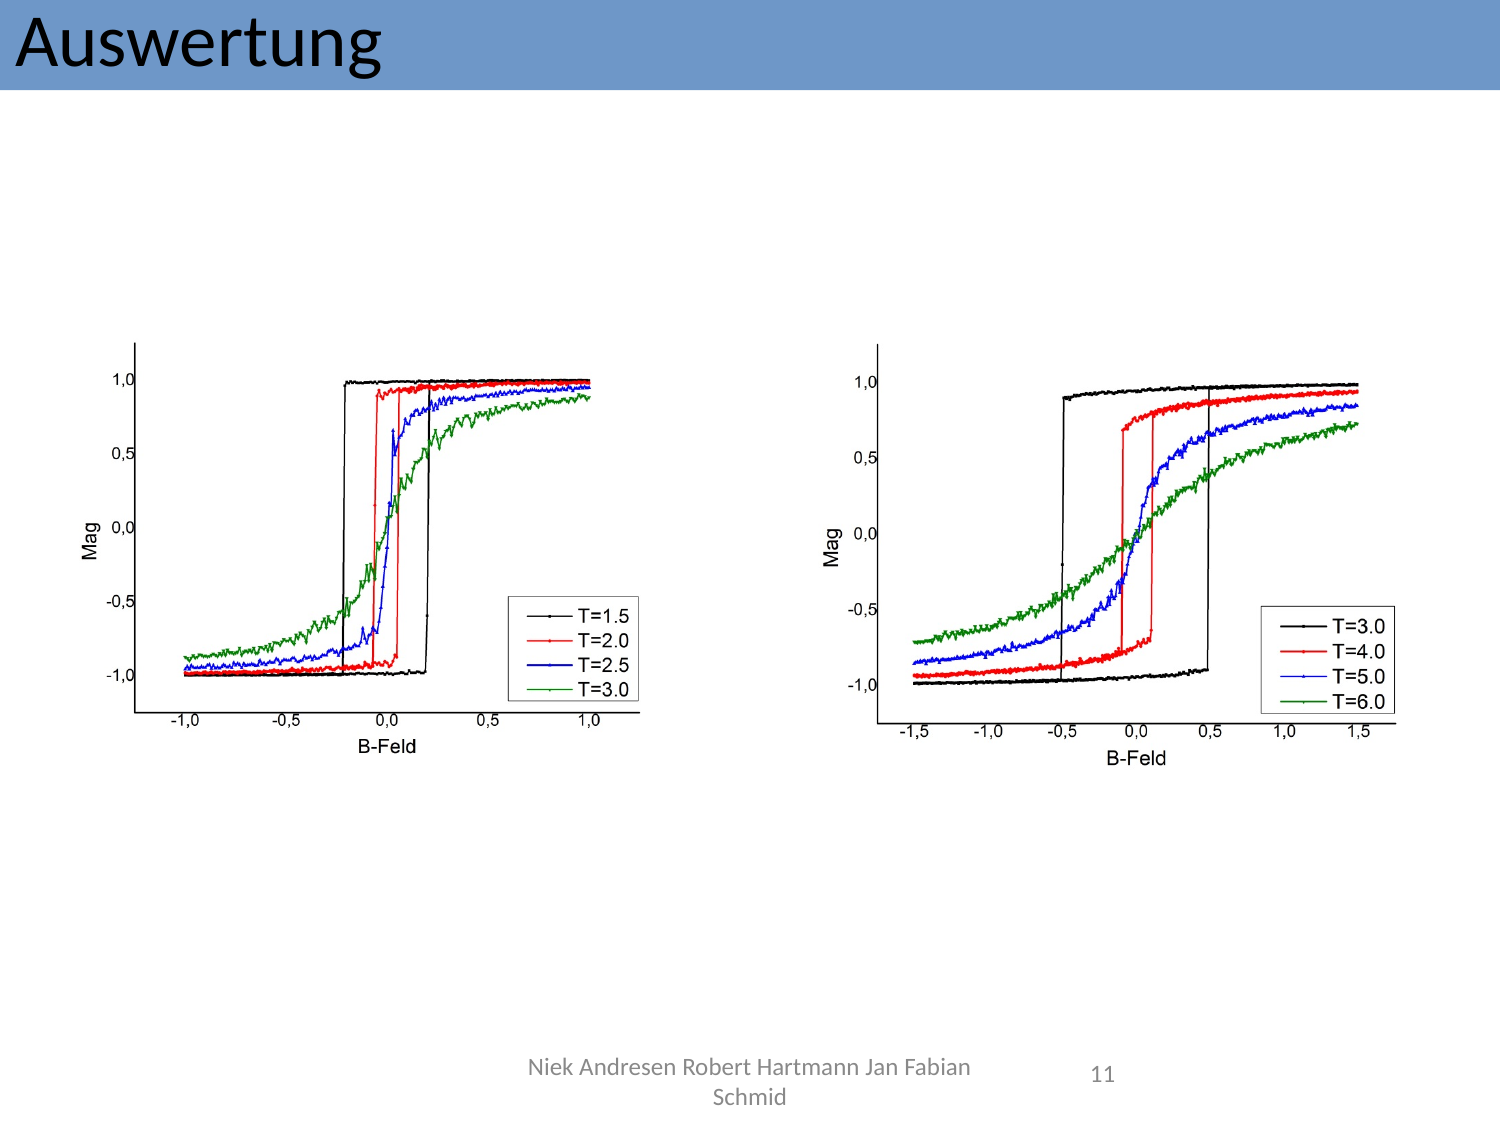

Auswertung
Niek Andresen Robert Hartmann Jan Fabian Schmid